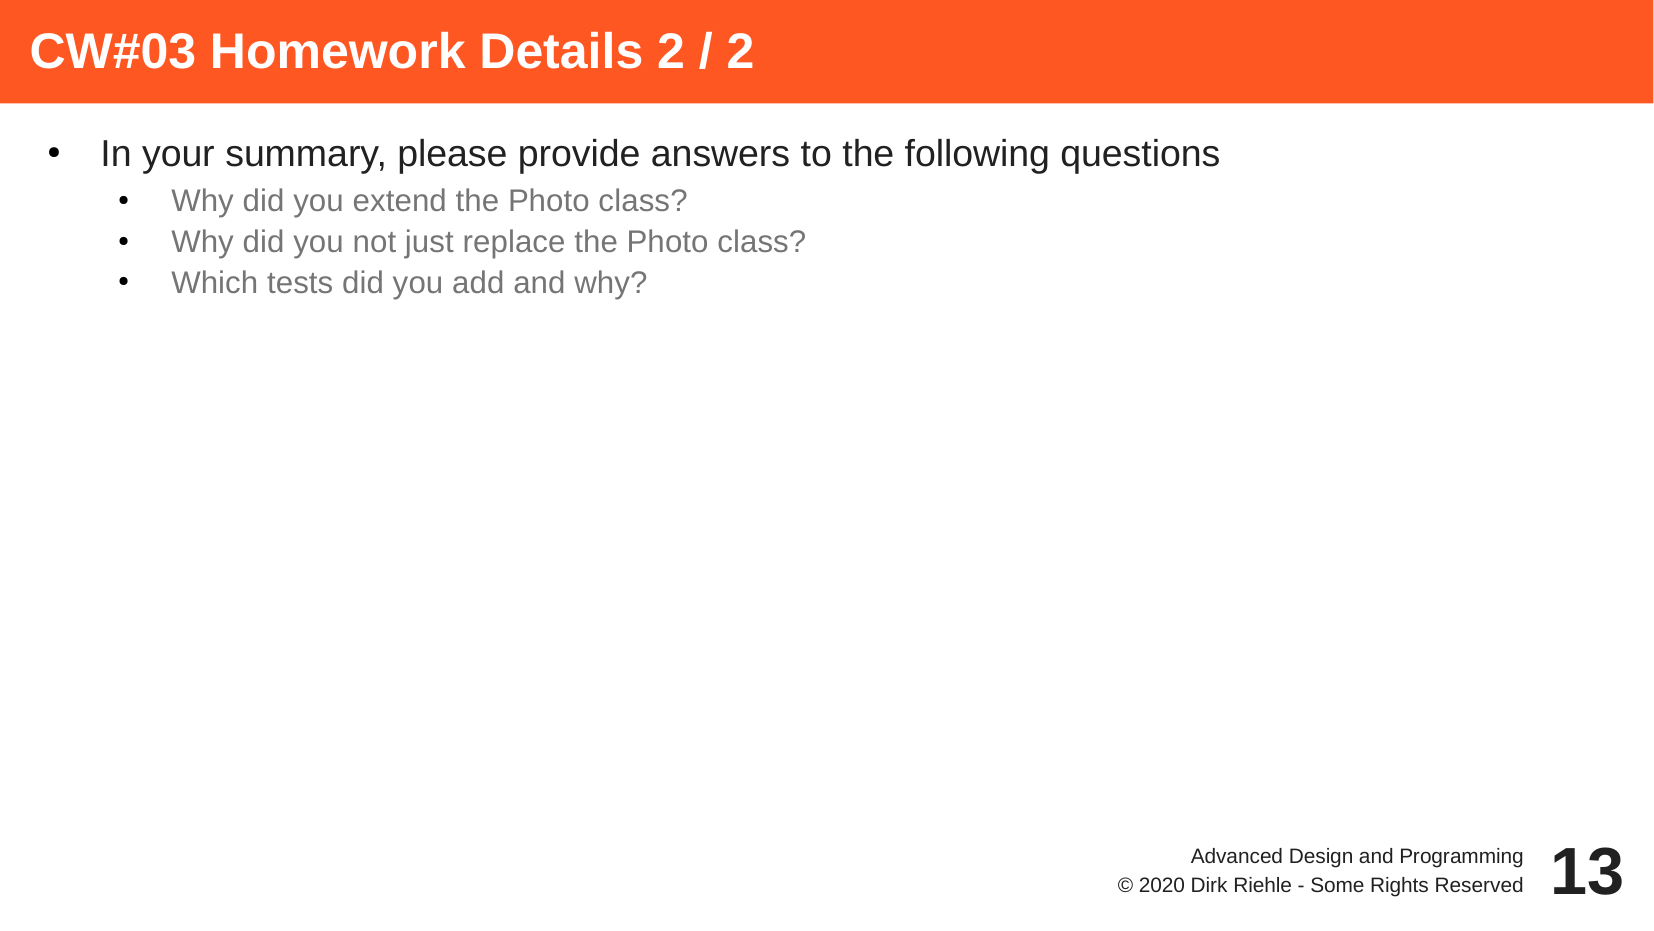

# CW#03 Homework Details 2 / 2
In your summary, please provide answers to the following questions
Why did you extend the Photo class?
Why did you not just replace the Photo class?
Which tests did you add and why?
Advanced Design and Programming
13
© 2020 Dirk Riehle - Some Rights Reserved